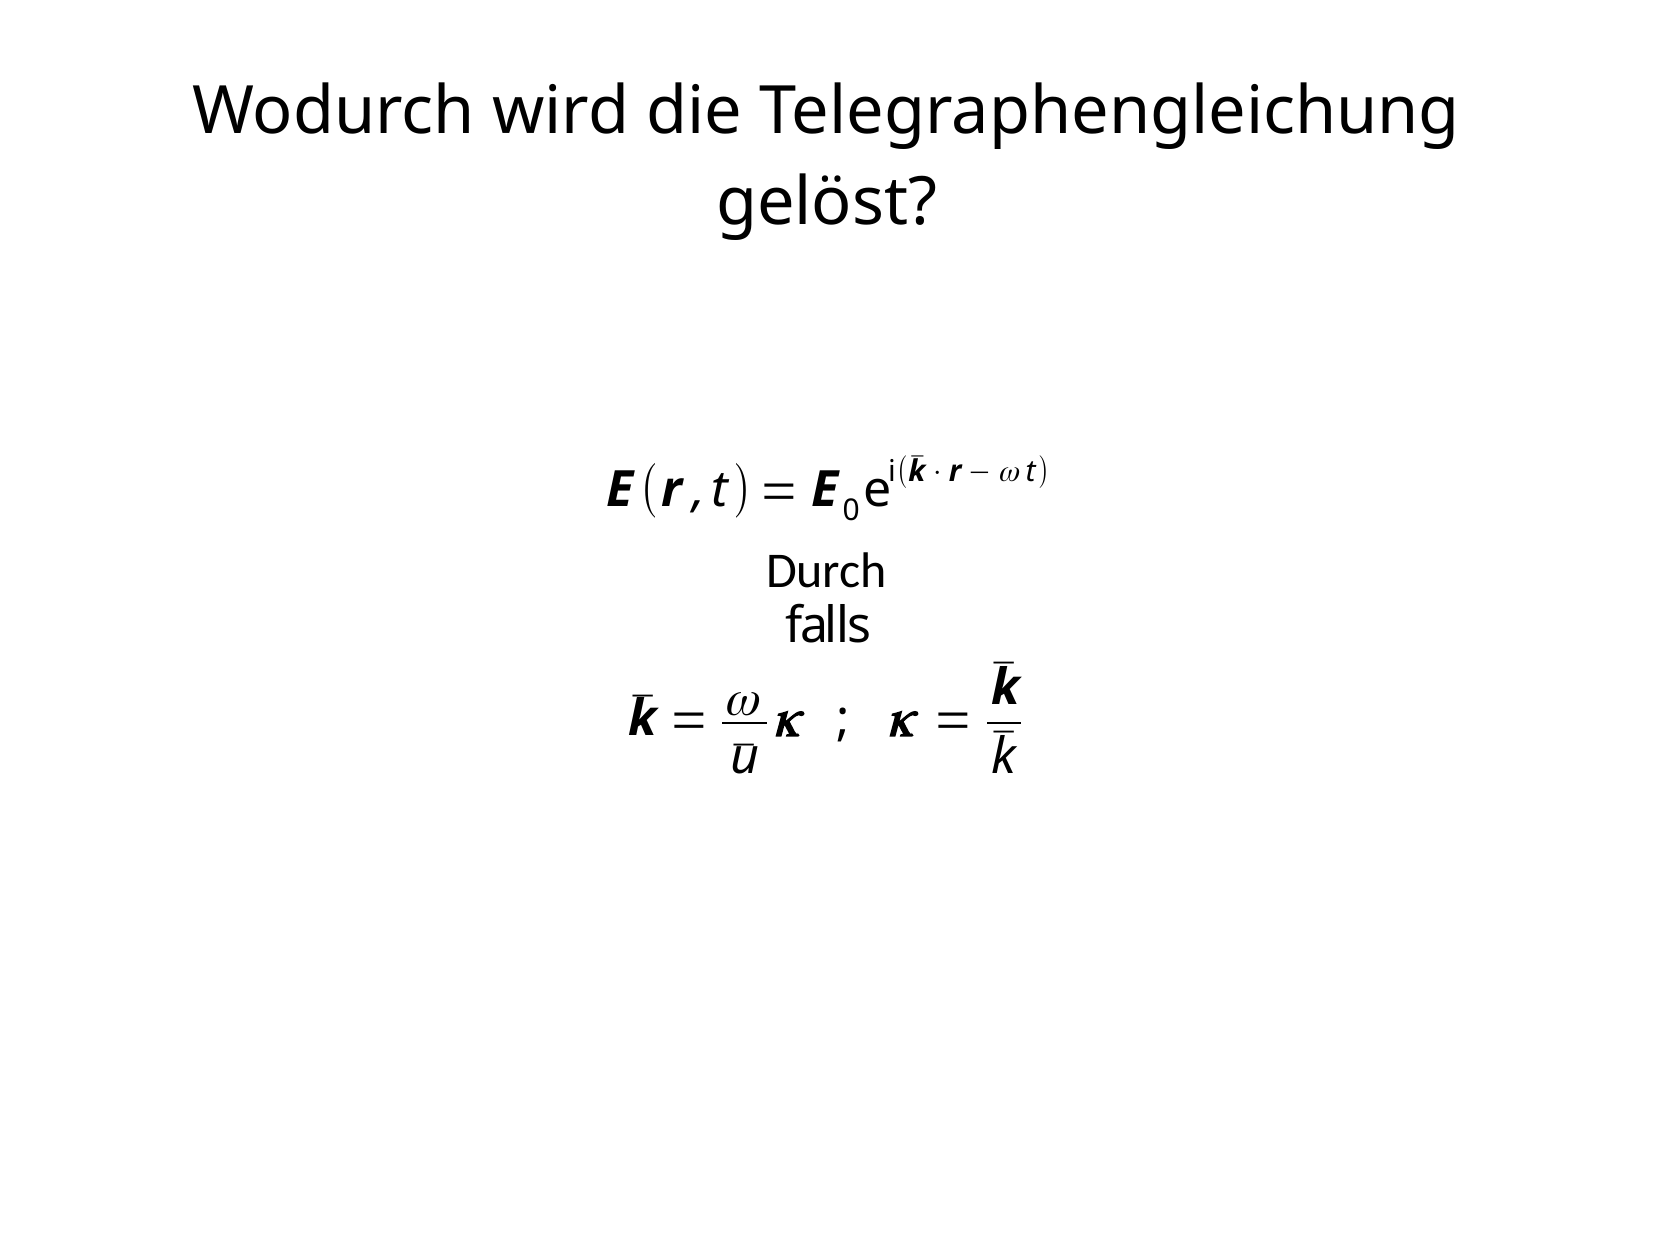

# Wodurch wird die Telegraphengleichung gelöst?
Durch